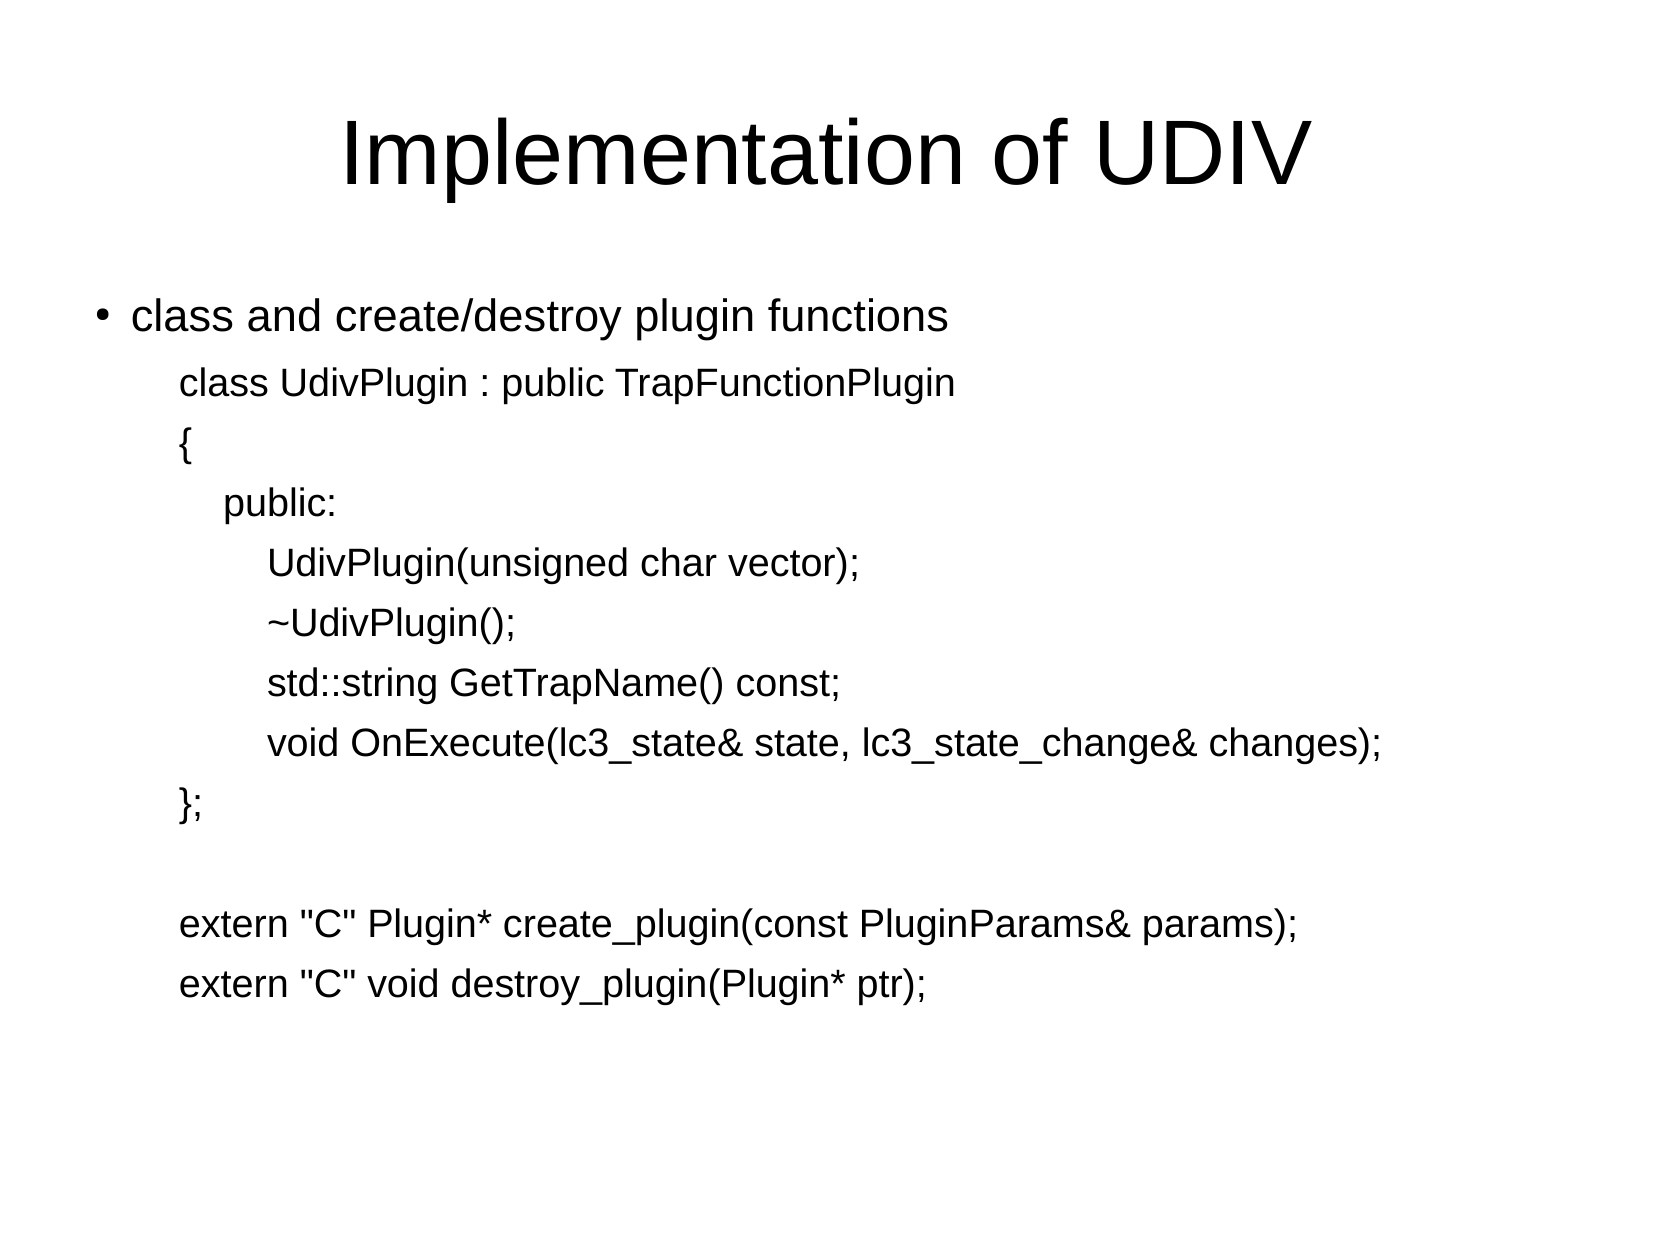

# Implementation of UDIV
class and create/destroy plugin functions
class UdivPlugin : public TrapFunctionPlugin
{
 public:
 UdivPlugin(unsigned char vector);
 ~UdivPlugin();
 std::string GetTrapName() const;
 void OnExecute(lc3_state& state, lc3_state_change& changes);
};
extern "C" Plugin* create_plugin(const PluginParams& params);
extern "C" void destroy_plugin(Plugin* ptr);